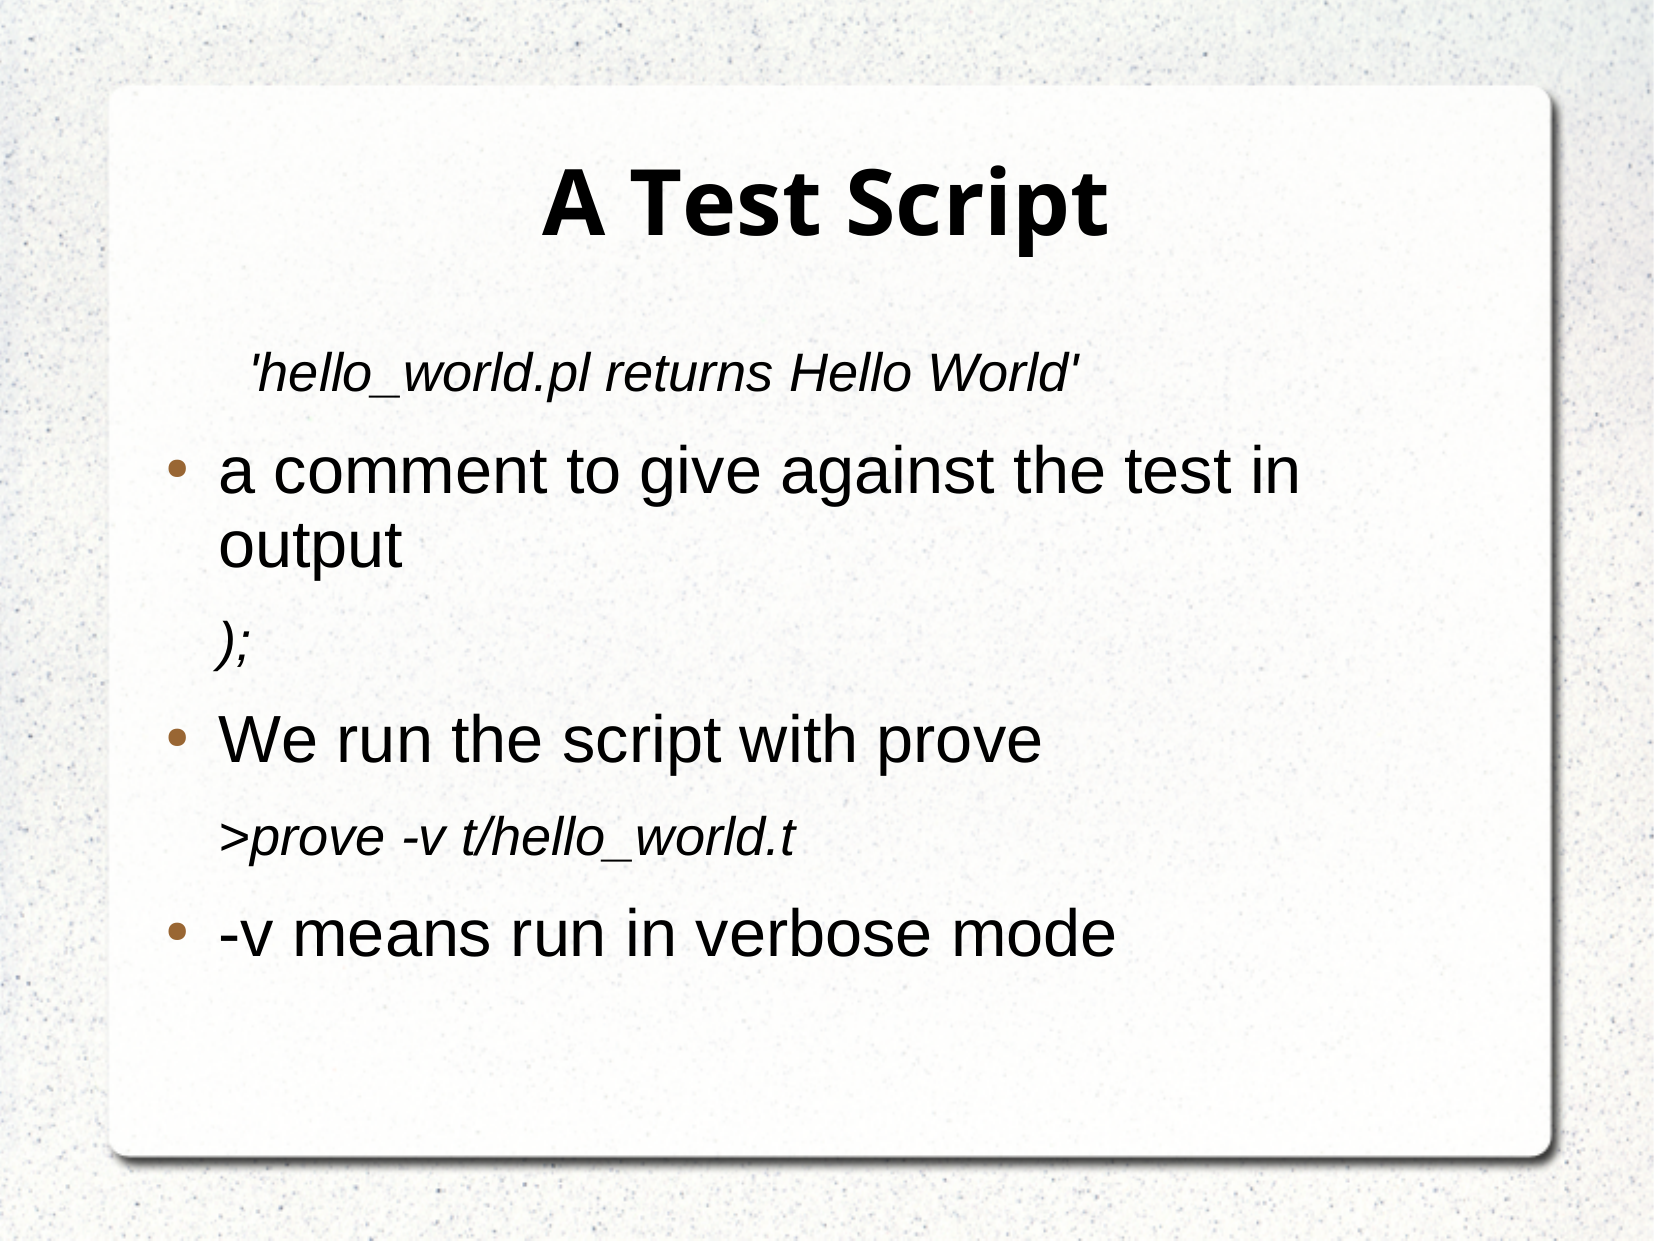

# A Test Script
 'hello_world.pl returns Hello World'
a comment to give against the test in output
);
We run the script with prove
>prove -v t/hello_world.t
-v means run in verbose mode